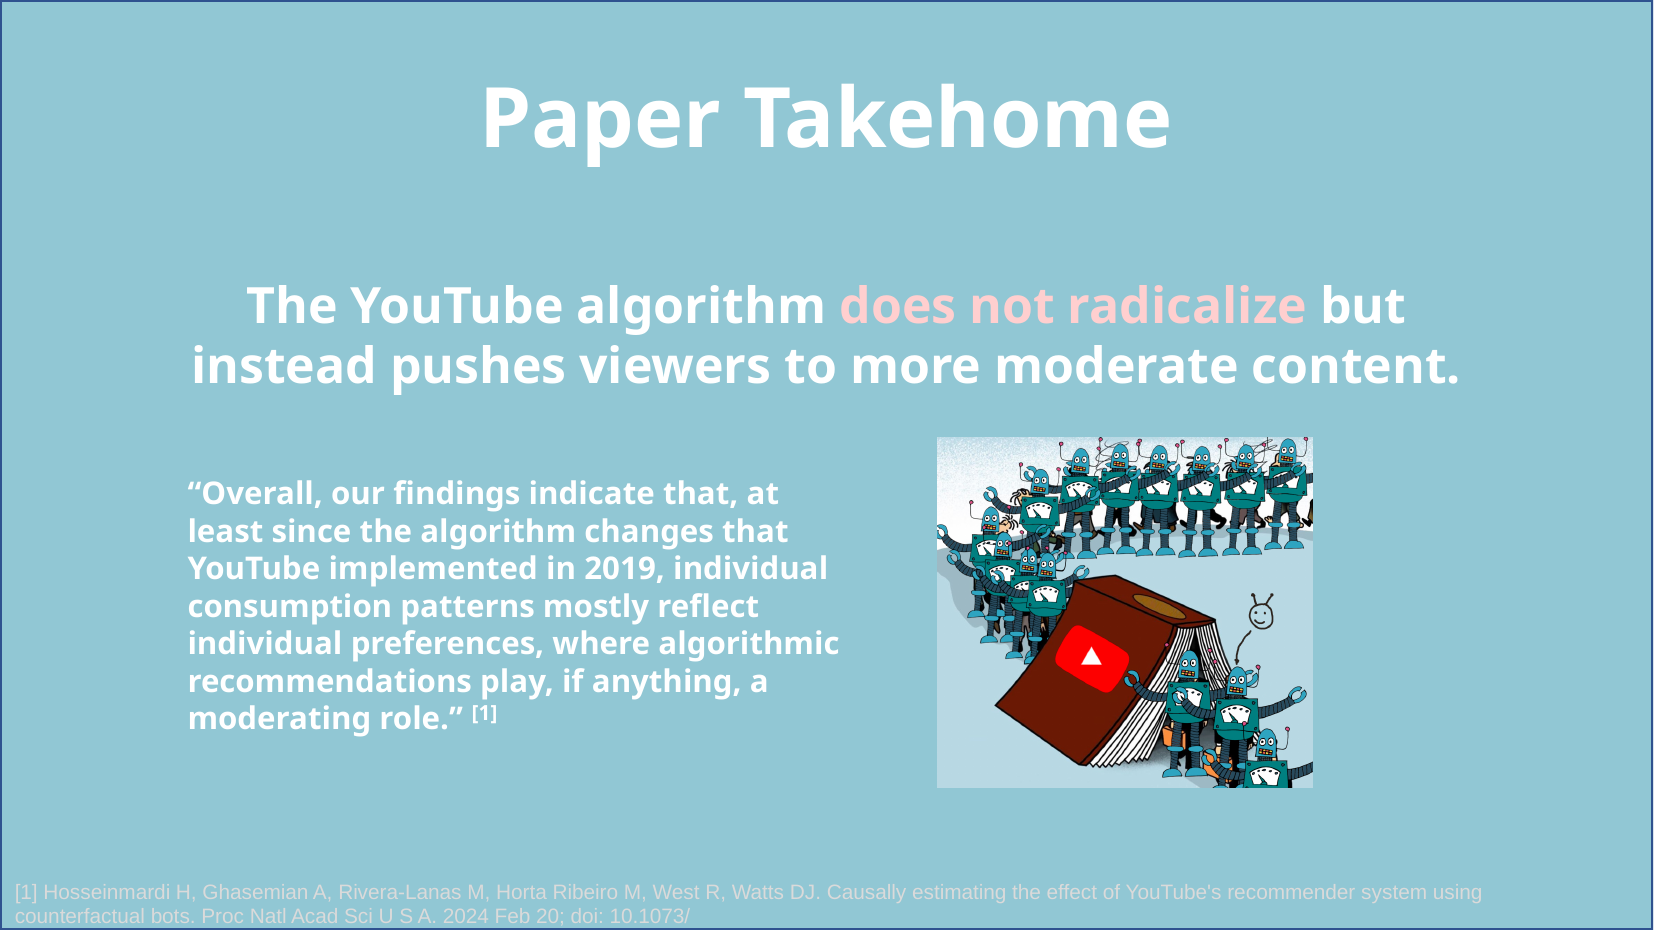

# Paper Takehome
The YouTube algorithm does not radicalize but instead pushes viewers to more moderate content.
“Overall, our findings indicate that, at least since the algorithm changes that YouTube implemented in 2019, individual consumption patterns mostly reflect individual preferences, where algorithmic recommendations play, if anything, a moderating role.” [1]
[1] Hosseinmardi H, Ghasemian A, Rivera-Lanas M, Horta Ribeiro M, West R, Watts DJ. Causally estimating the effect of YouTube's recommender system using counterfactual bots. Proc Natl Acad Sci U S A. 2024 Feb 20; doi: 10.1073/